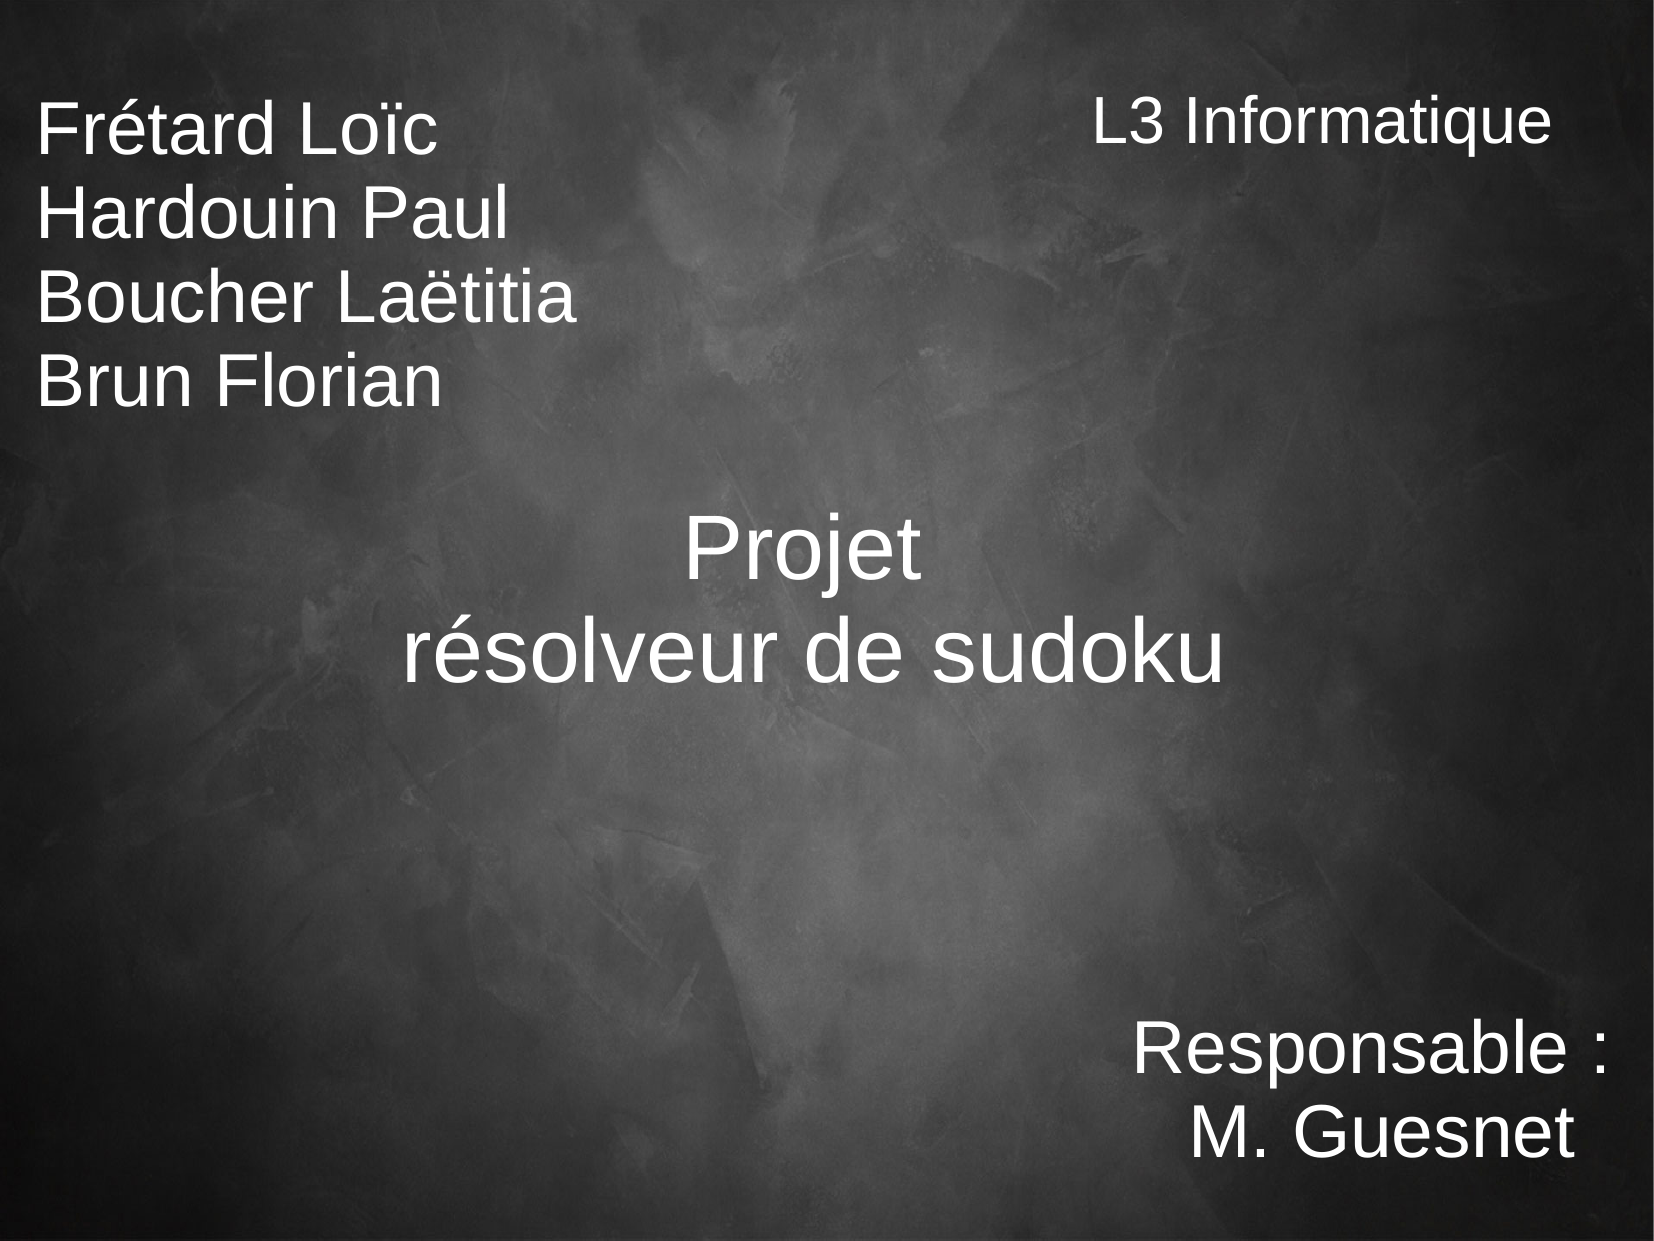

L3 Informatique
Frétard Loïc
Hardouin Paul
Boucher Laëtitia
Brun Florian
# Projet résolveur de sudoku
Responsable :
M. Guesnet